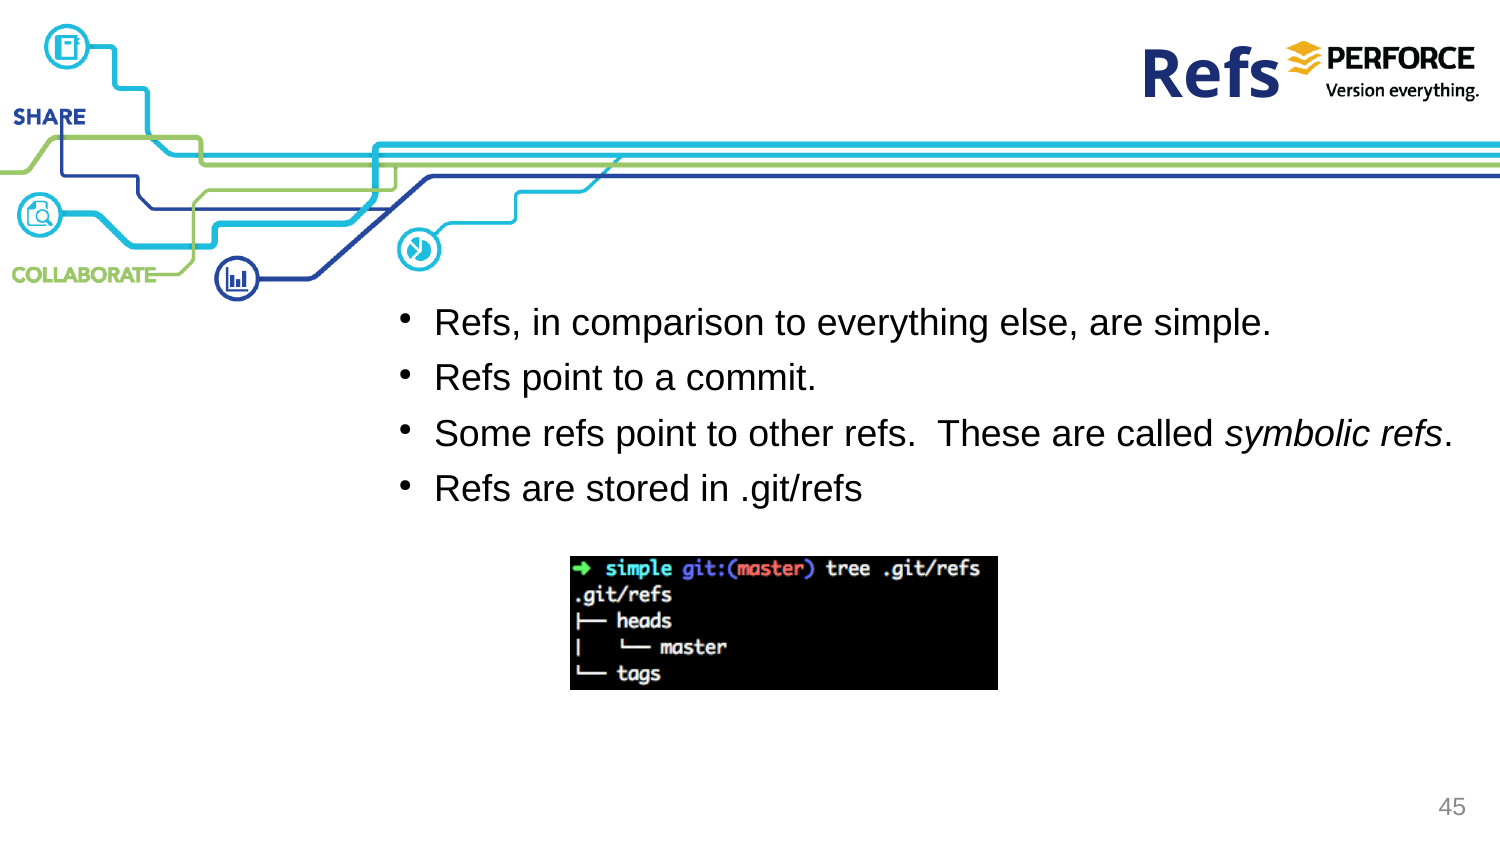

# Refs
Refs, in comparison to everything else, are simple.
Refs point to a commit.
Some refs point to other refs. These are called symbolic refs.
Refs are stored in .git/refs